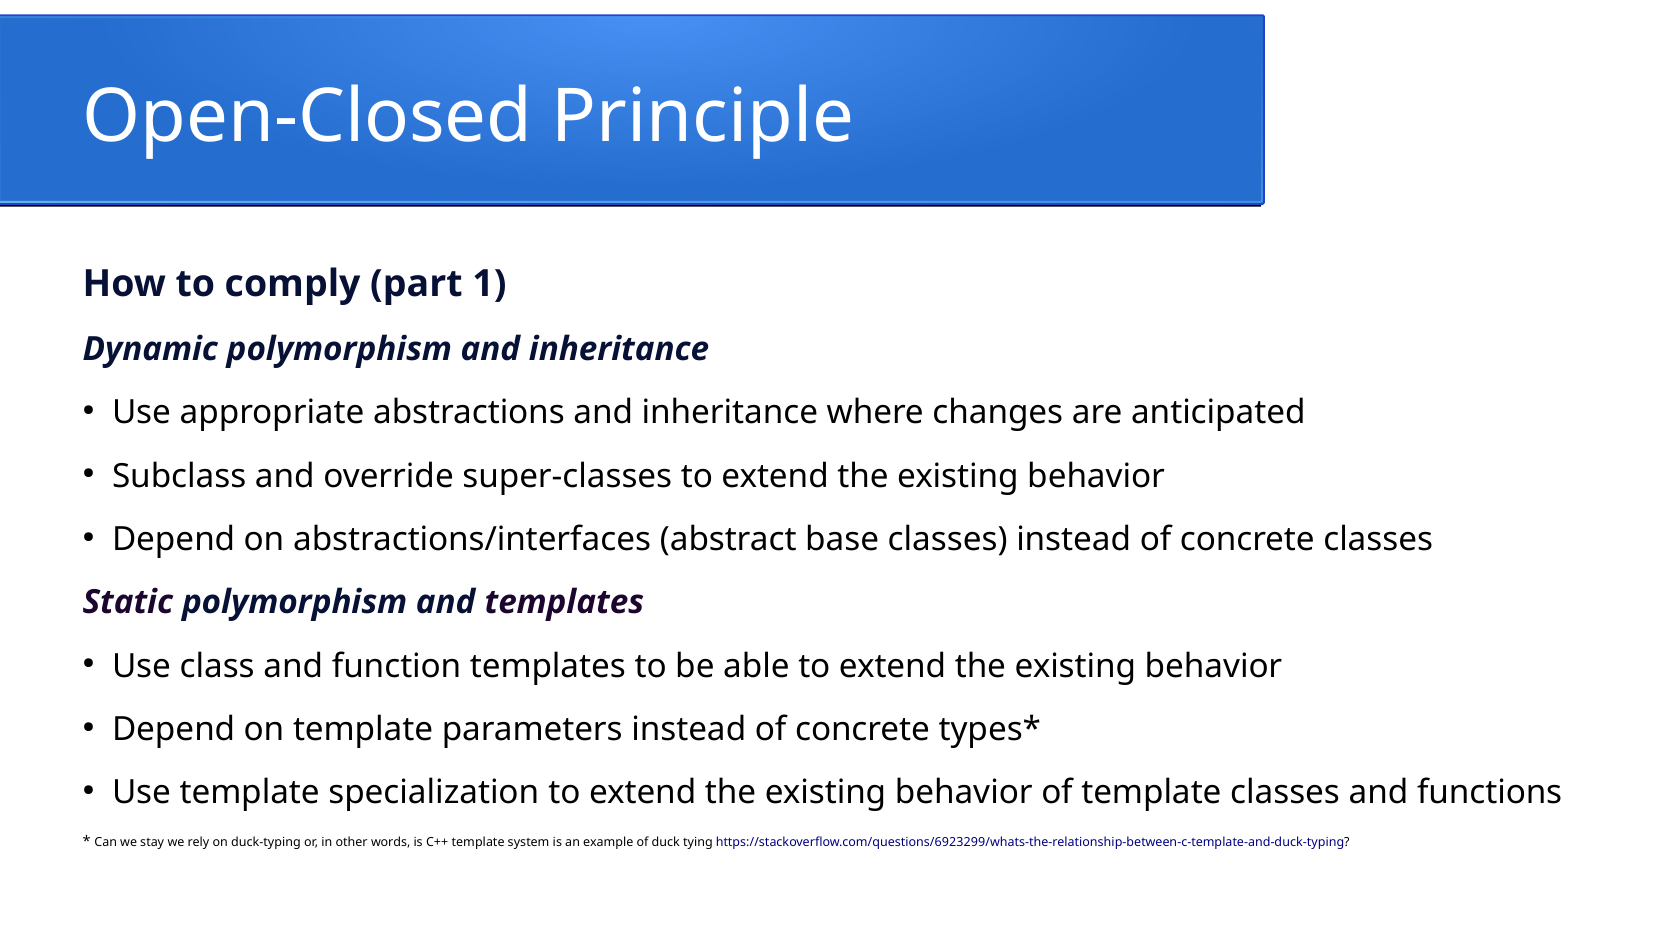

# Open-Closed Principle
How to comply (part 1)
Dynamic polymorphism and inheritance
 Use appropriate abstractions and inheritance where changes are anticipated
 Subclass and override super-classes to extend the existing behavior
 Depend on abstractions/interfaces (abstract base classes) instead of concrete classes
Static polymorphism and templates
 Use class and function templates to be able to extend the existing behavior
 Depend on template parameters instead of concrete types*
 Use template specialization to extend the existing behavior of template classes and functions
* Can we stay we rely on duck-typing or, in other words, is C++ template system is an example of duck tying https://stackoverflow.com/questions/6923299/whats-the-relationship-between-c-template-and-duck-typing?